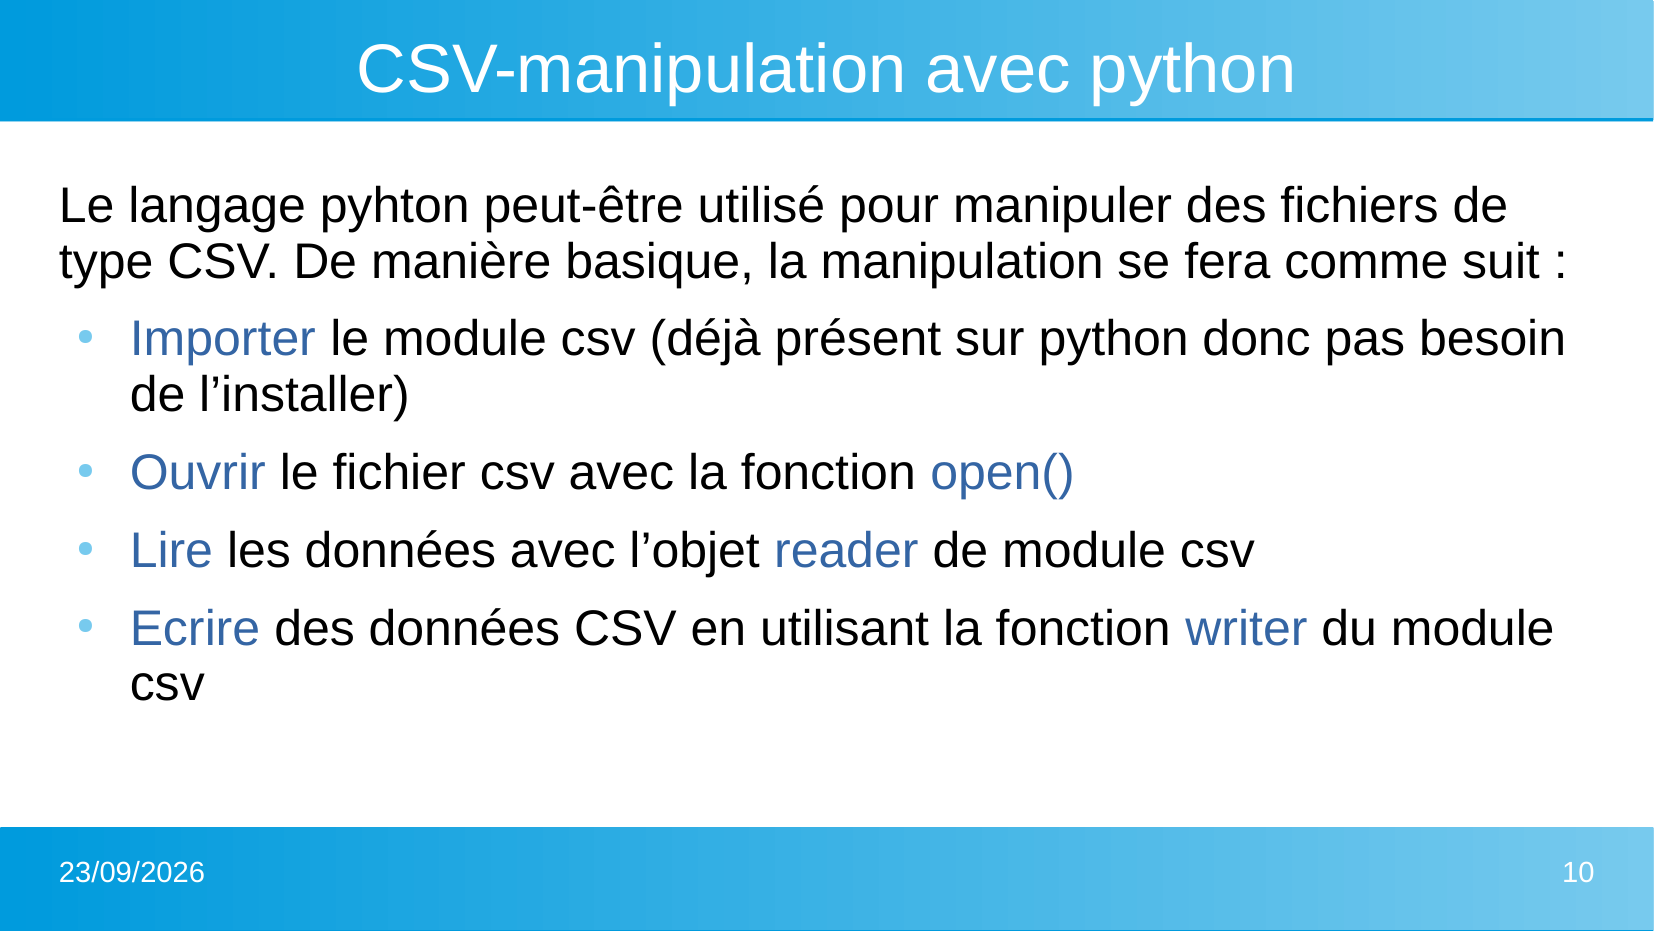

# CSV-manipulation avec python
Le langage pyhton peut-être utilisé pour manipuler des fichiers de type CSV. De manière basique, la manipulation se fera comme suit :
Importer le module csv (déjà présent sur python donc pas besoin de l’installer)
Ouvrir le fichier csv avec la fonction open()
Lire les données avec l’objet reader de module csv
Ecrire des données CSV en utilisant la fonction writer du module csv
10